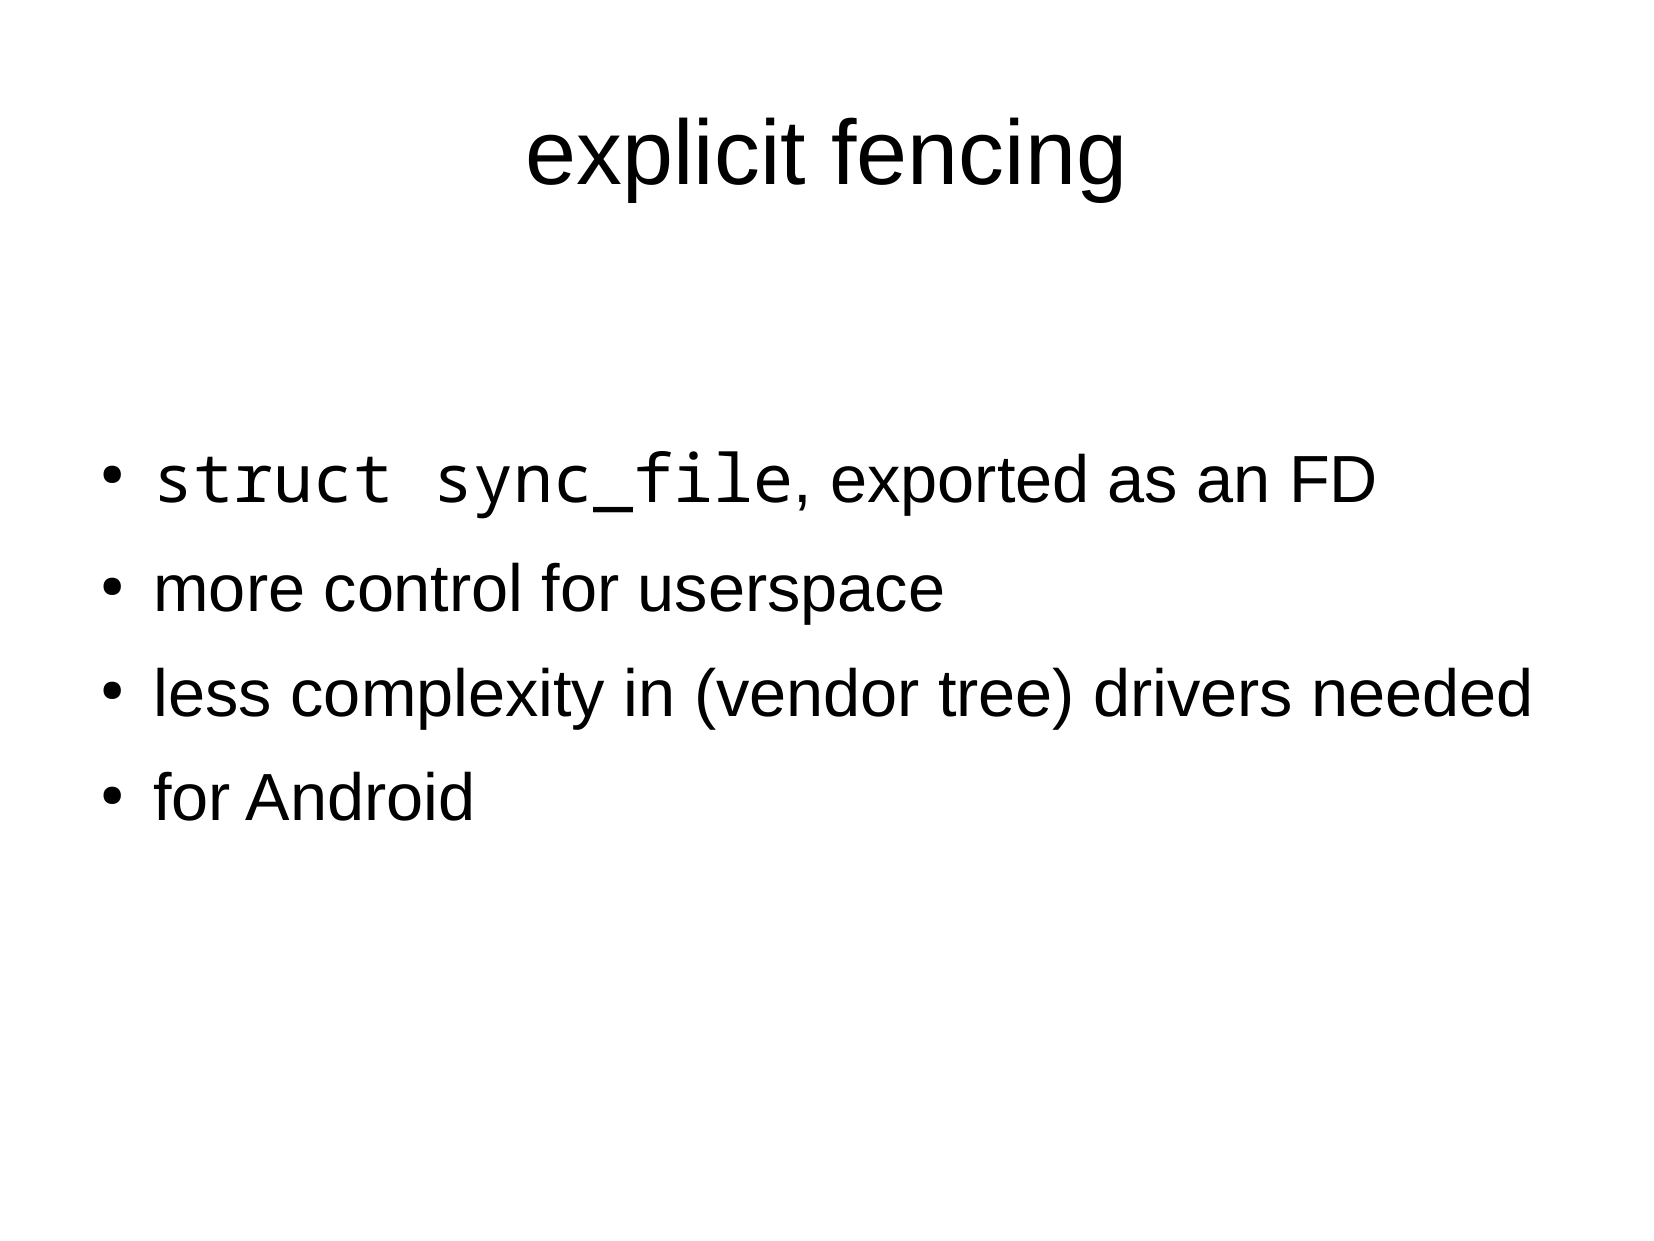

# explicit fencing
struct sync_file, exported as an FD
more control for userspace
less complexity in (vendor tree) drivers needed
for Android